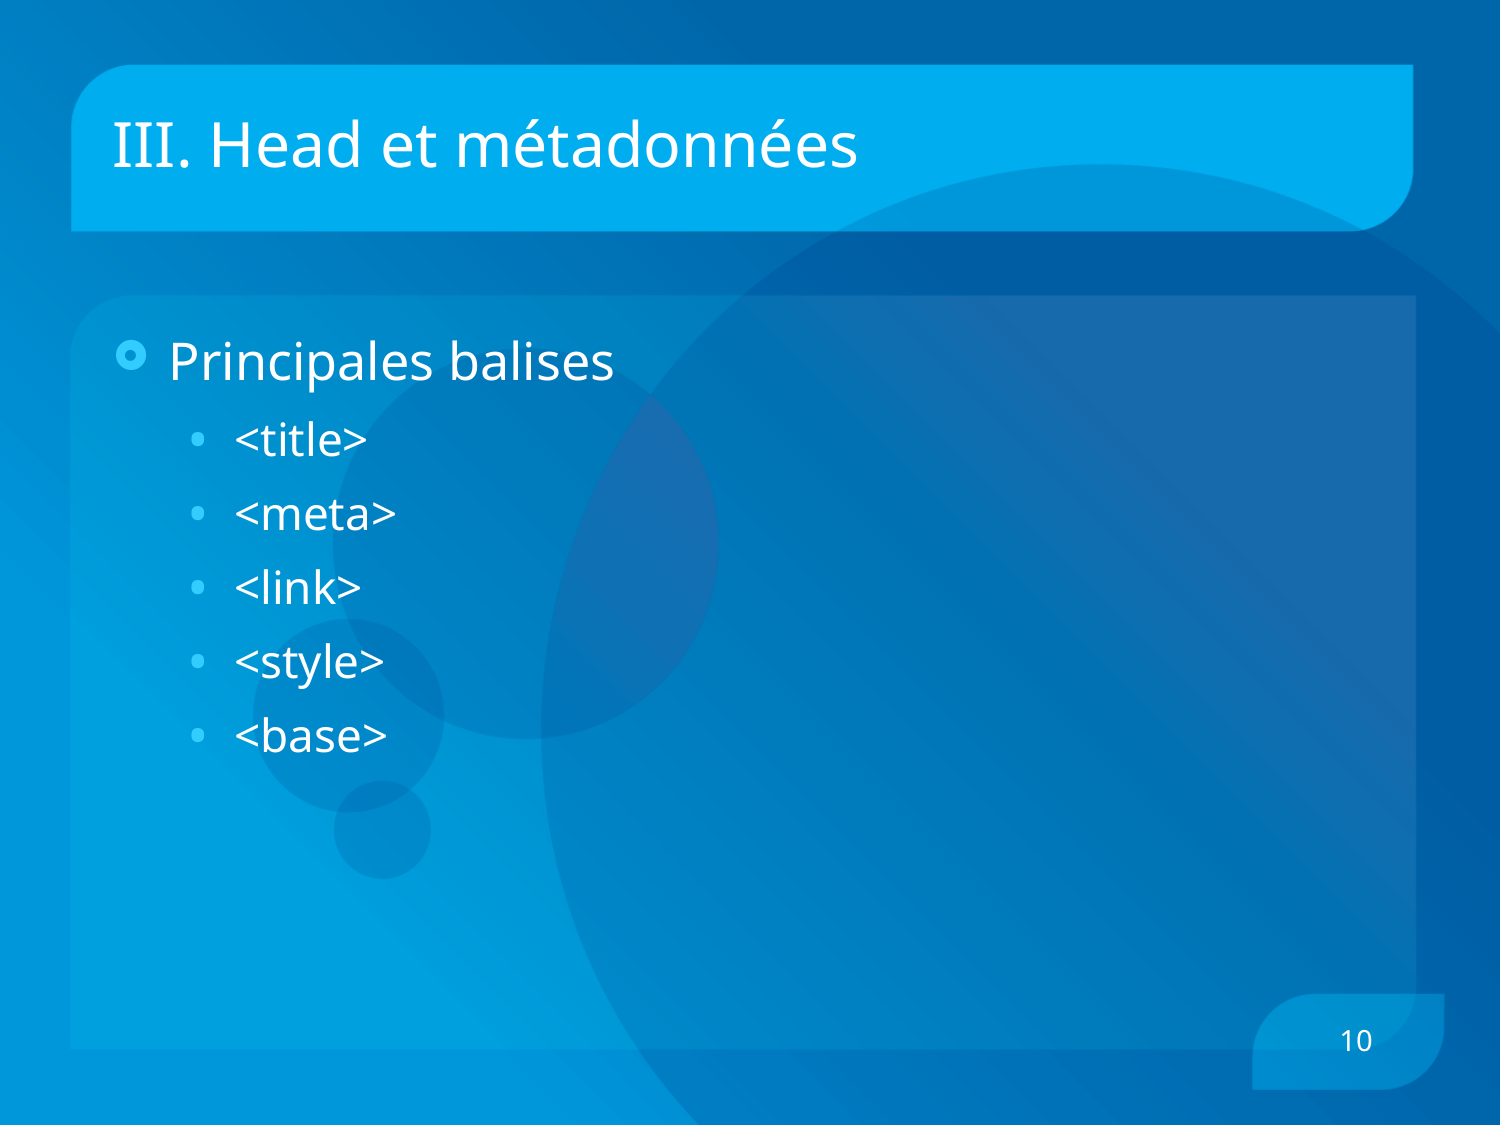

# III. Head et métadonnées
Principales balises
<title>
<meta>
<link>
<style>
<base>
10